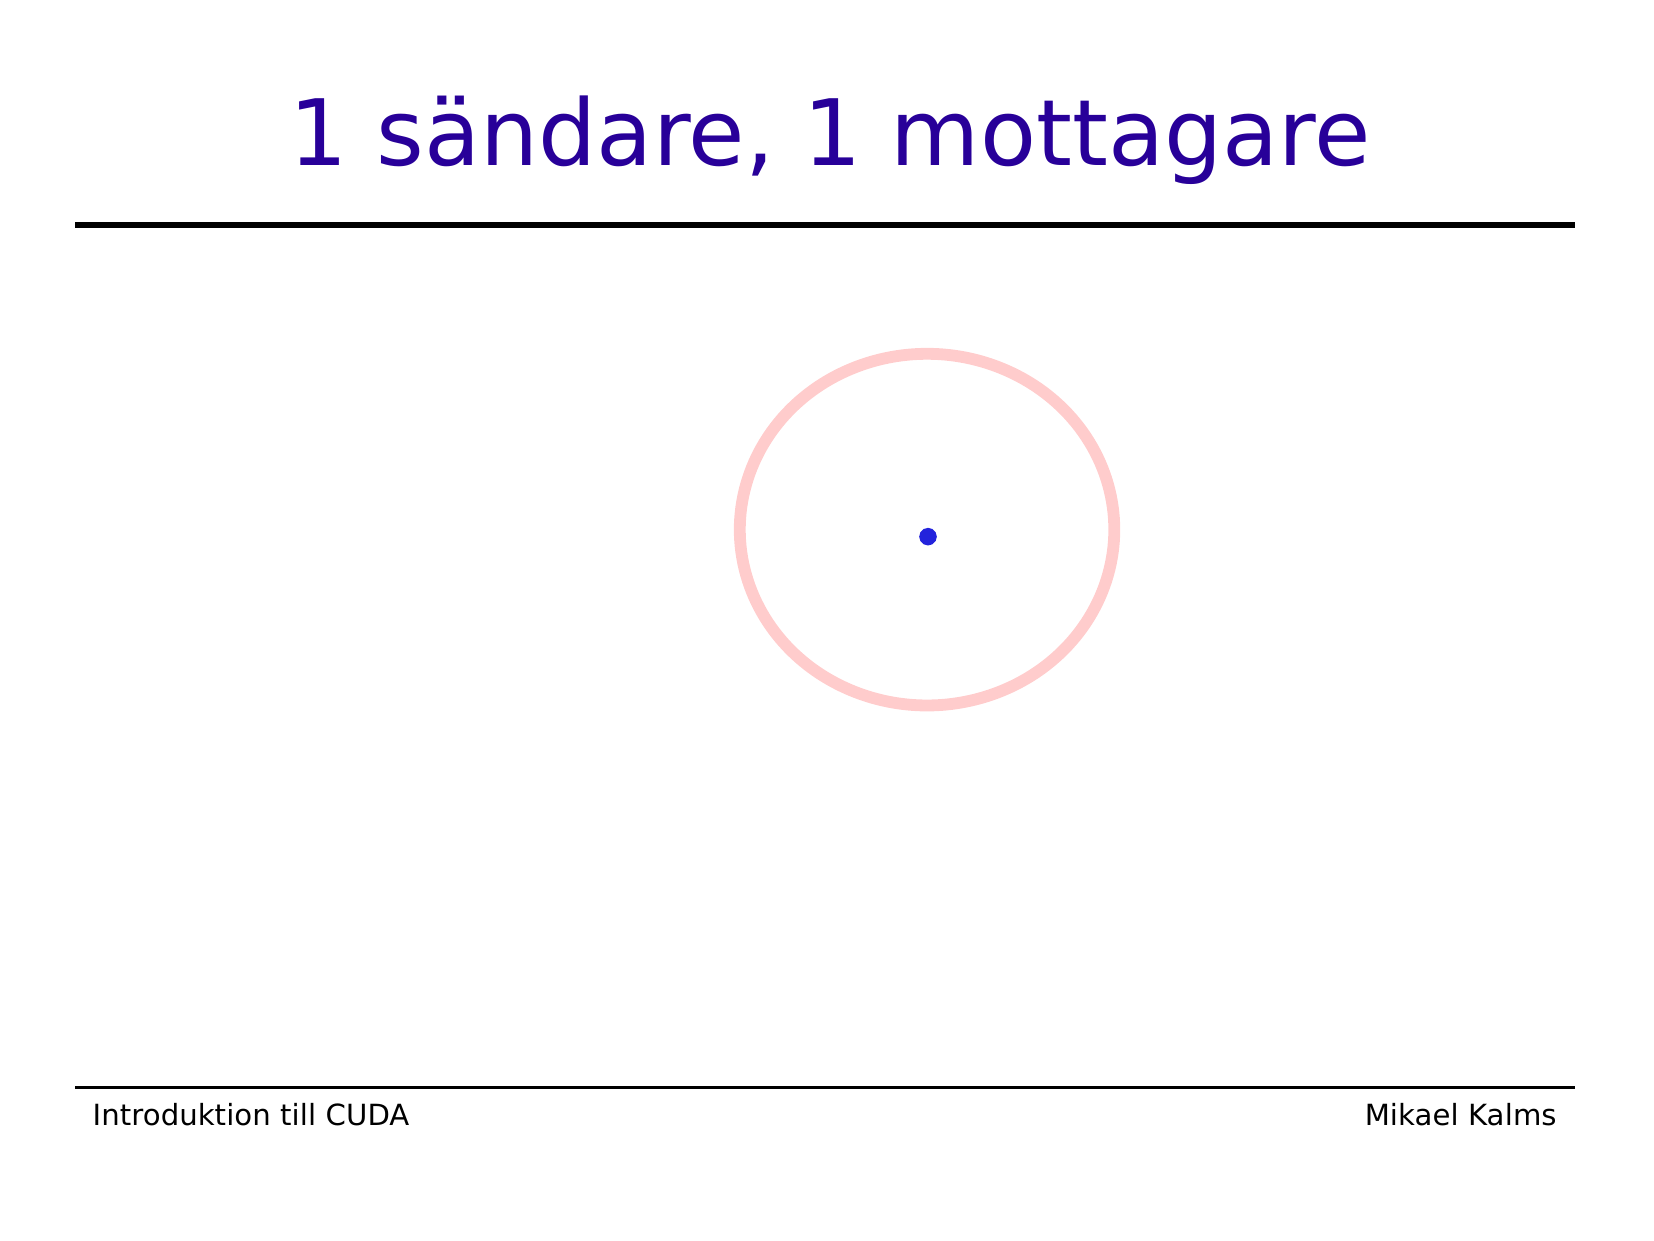

# 1 sändare, 1 mottagare
Introduktion till CUDA
Mikael Kalms